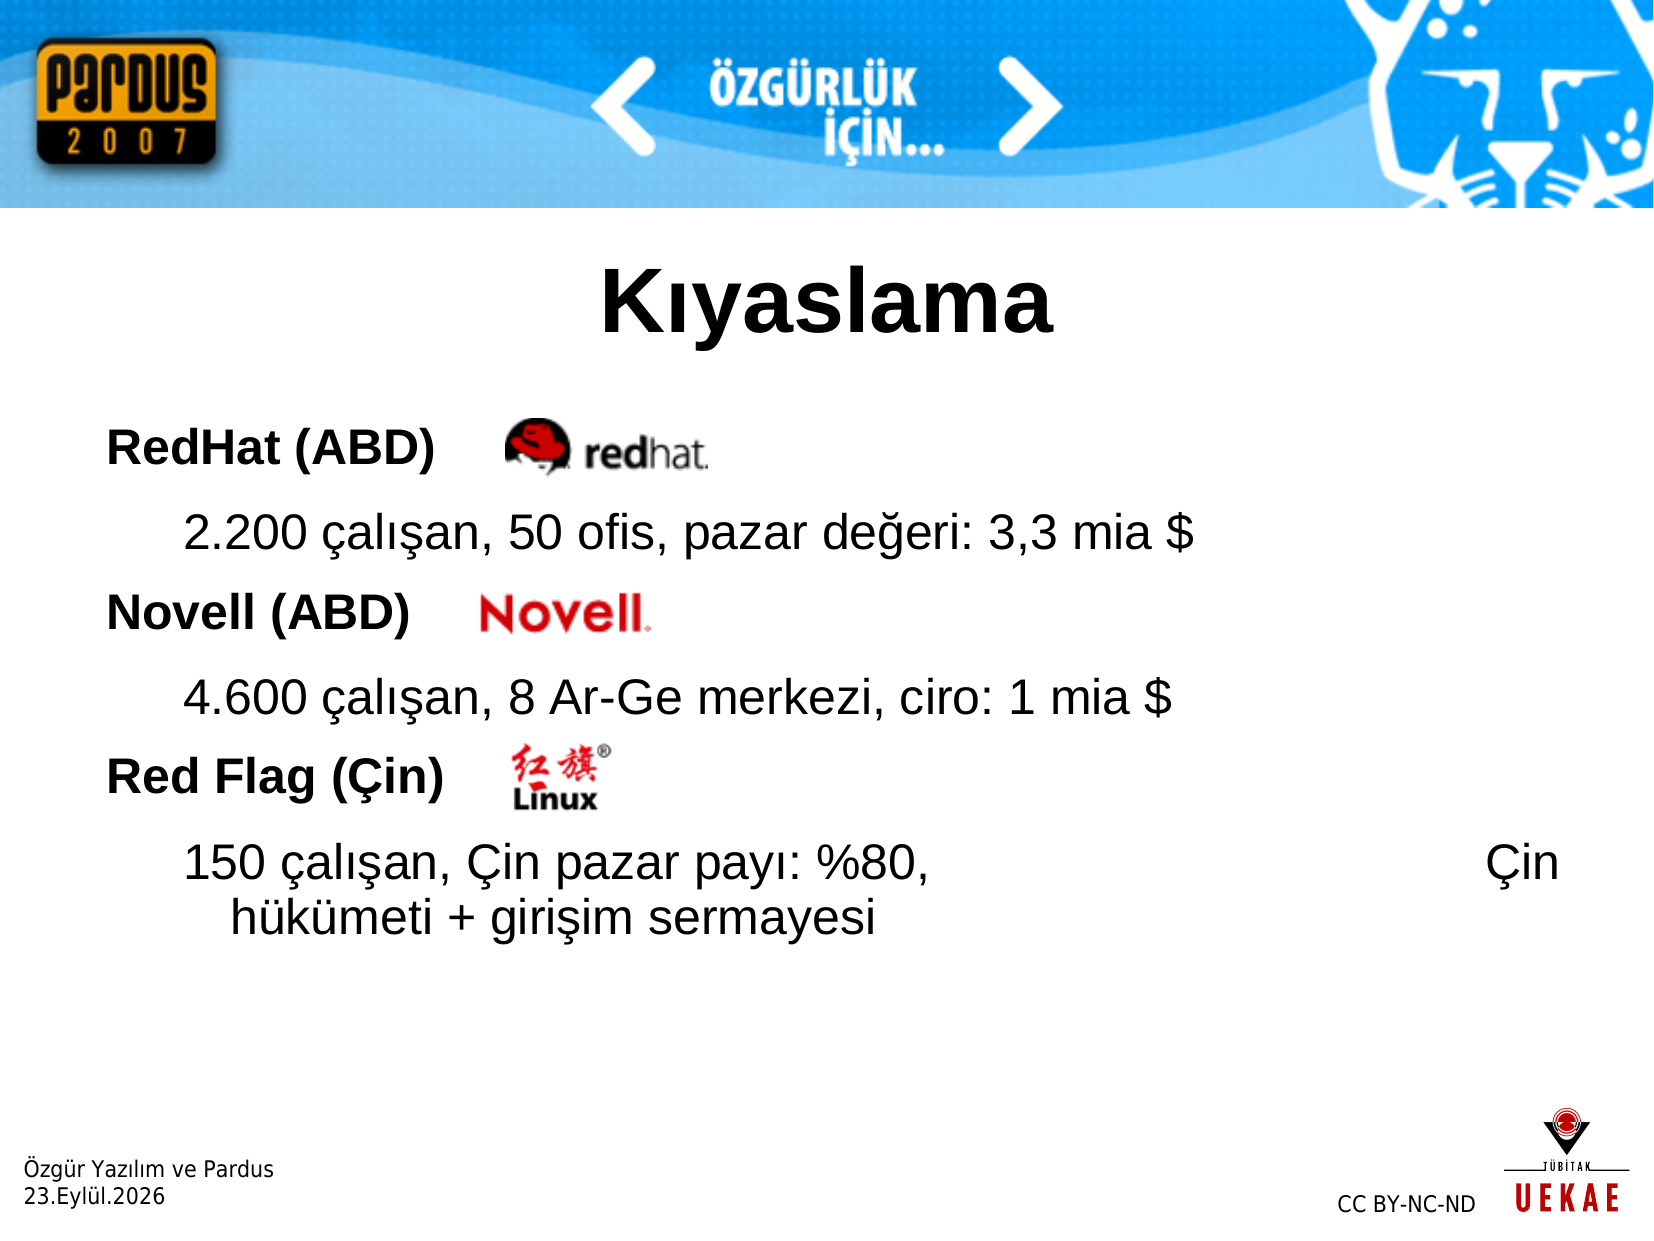

Kıyaslama
# RedHat (ABD)
2.200 çalışan, 50 ofis, pazar değeri: 3,3 mia $
Novell (ABD)
4.600 çalışan, 8 Ar-Ge merkezi, ciro: 1 mia $
Red Flag (Çin)
150 çalışan, Çin pazar payı: %80, 								Çin hükümeti + girişim sermayesi